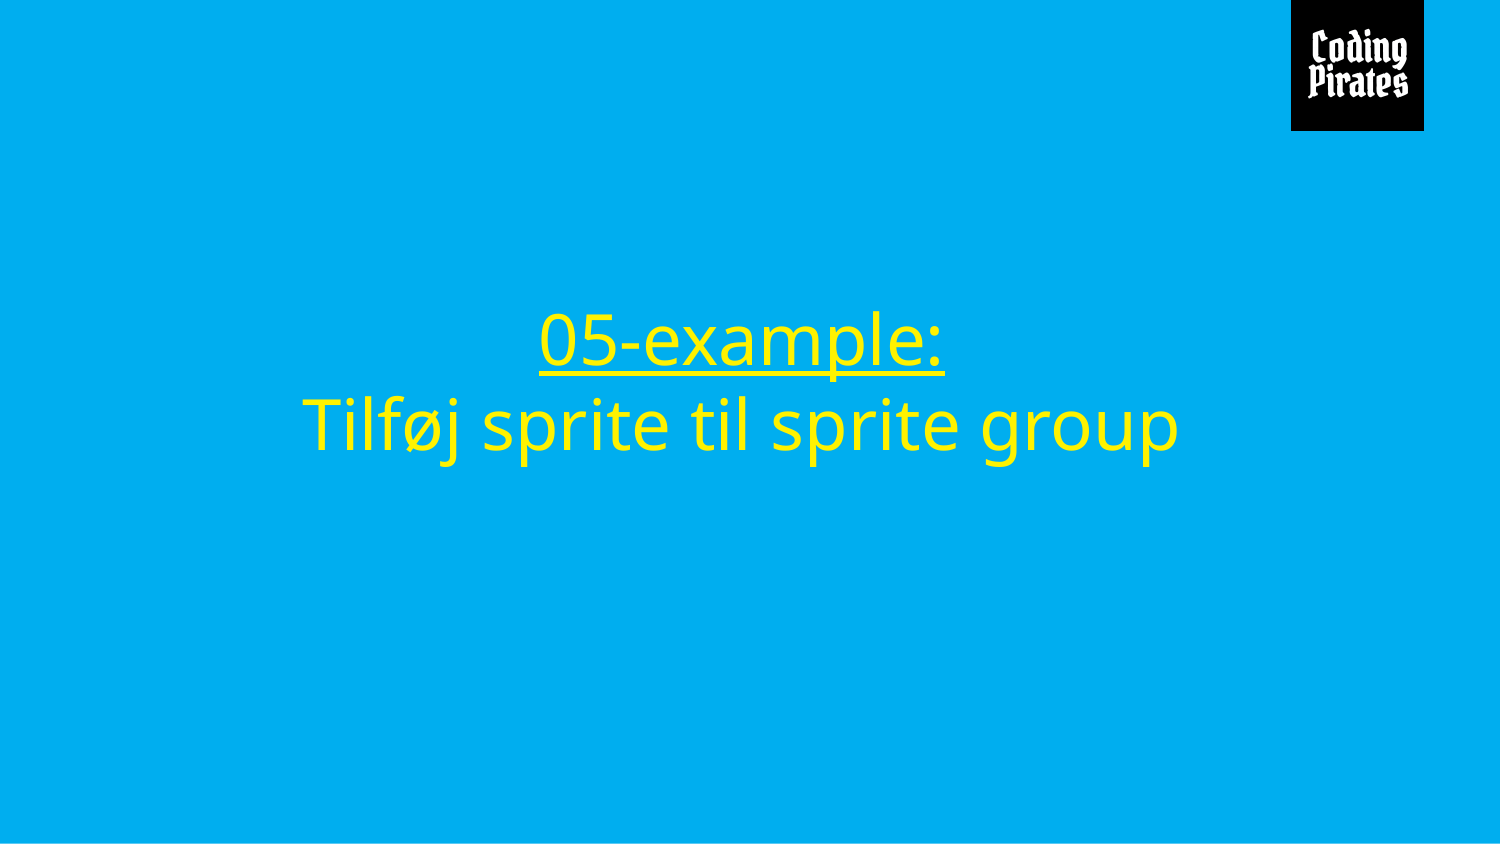

# 05-example: Tilføj sprite til sprite group